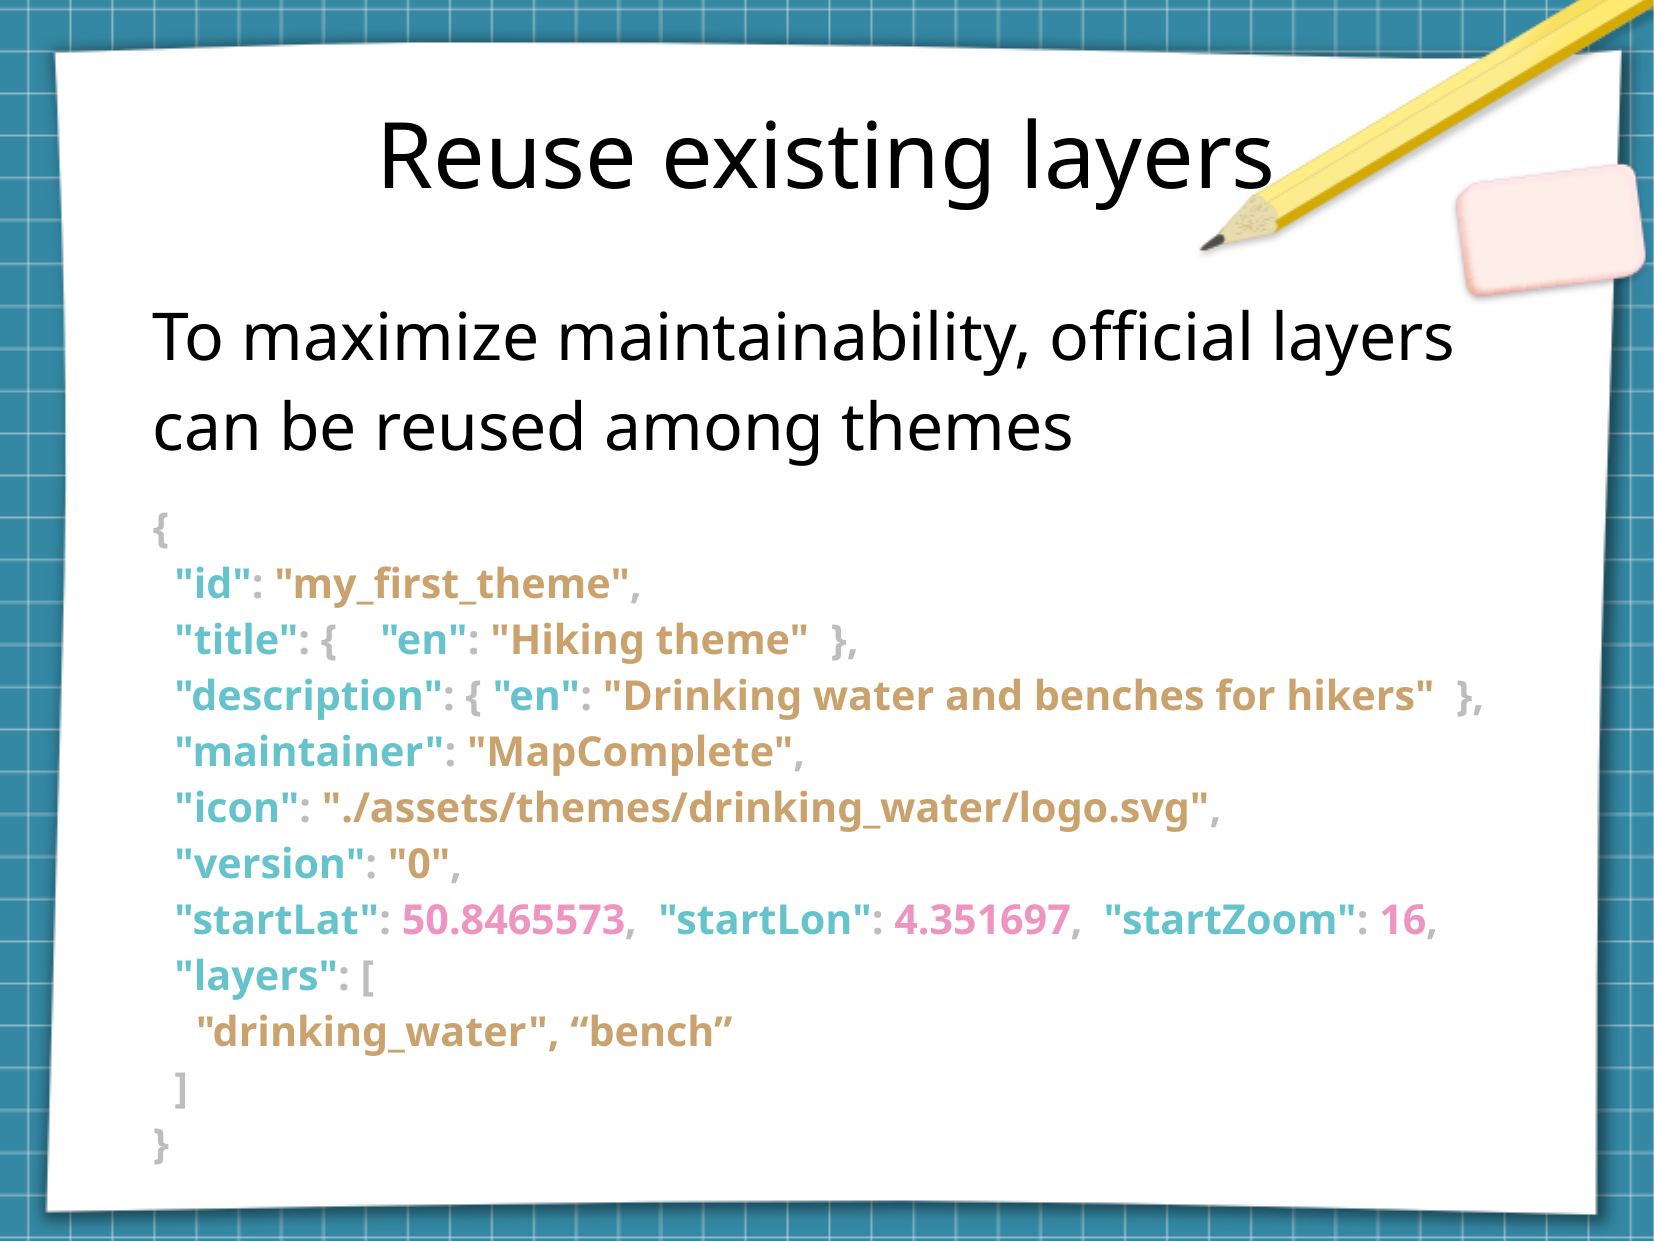

# Reuse existing layers
To maximize maintainability, official layers can be reused among themes
{
 "id": "my_first_theme",
 "title": { "en": "Hiking theme" },
 "description": { "en": "Drinking water and benches for hikers" },
 "maintainer": "MapComplete",
 "icon": "./assets/themes/drinking_water/logo.svg",
 "version": "0",
 "startLat": 50.8465573, "startLon": 4.351697, "startZoom": 16,
 "layers": [
 "drinking_water", “bench”
 ]
}